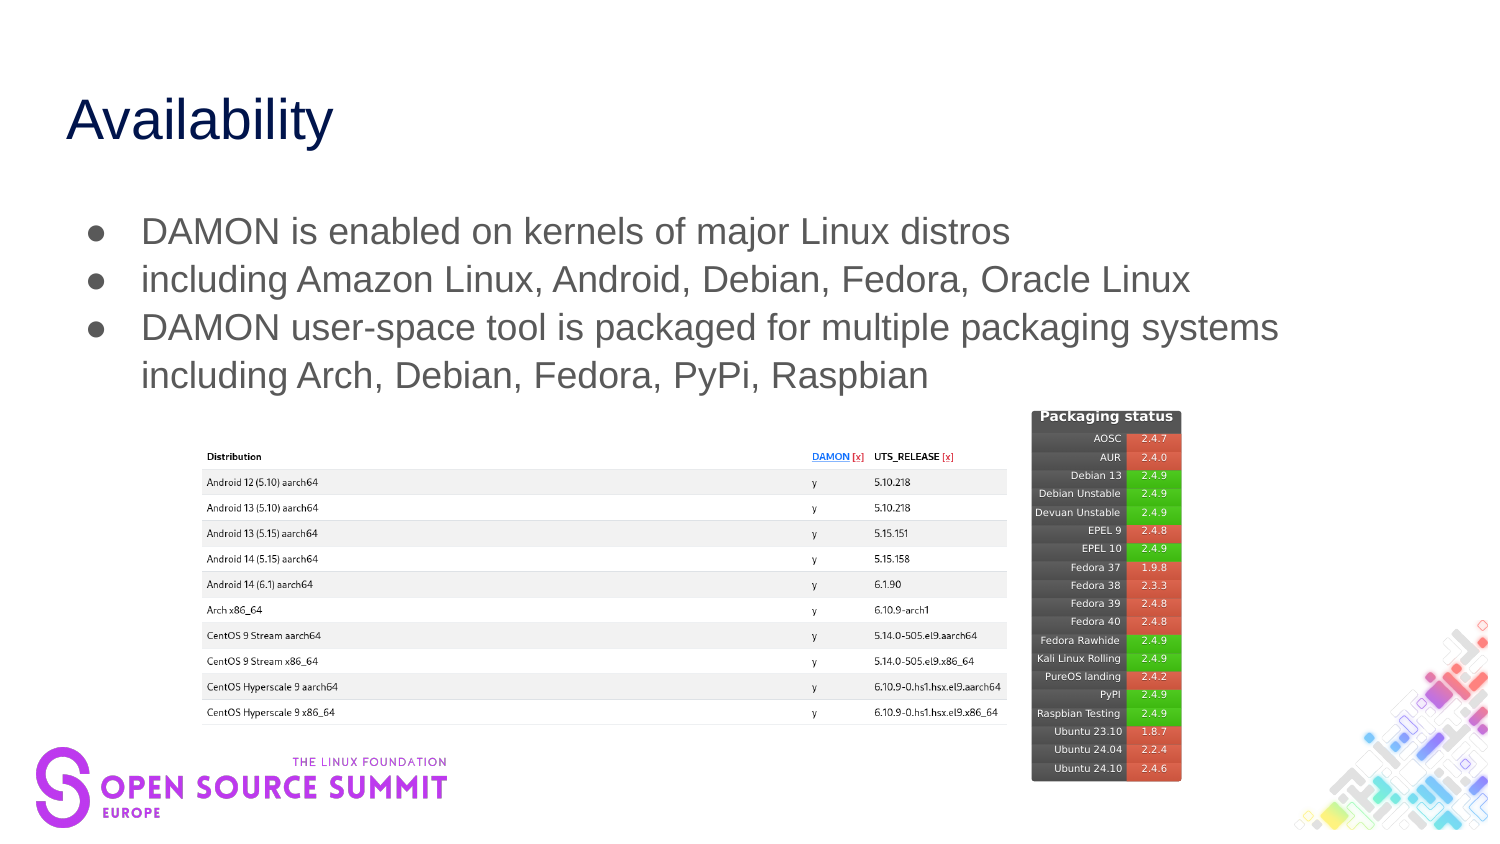

# Availability
DAMON is enabled on kernels of major Linux distros
including Amazon Linux, Android, Debian, Fedora, Oracle Linux
DAMON user-space tool is packaged for multiple packaging systems including Arch, Debian, Fedora, PyPi, Raspbian